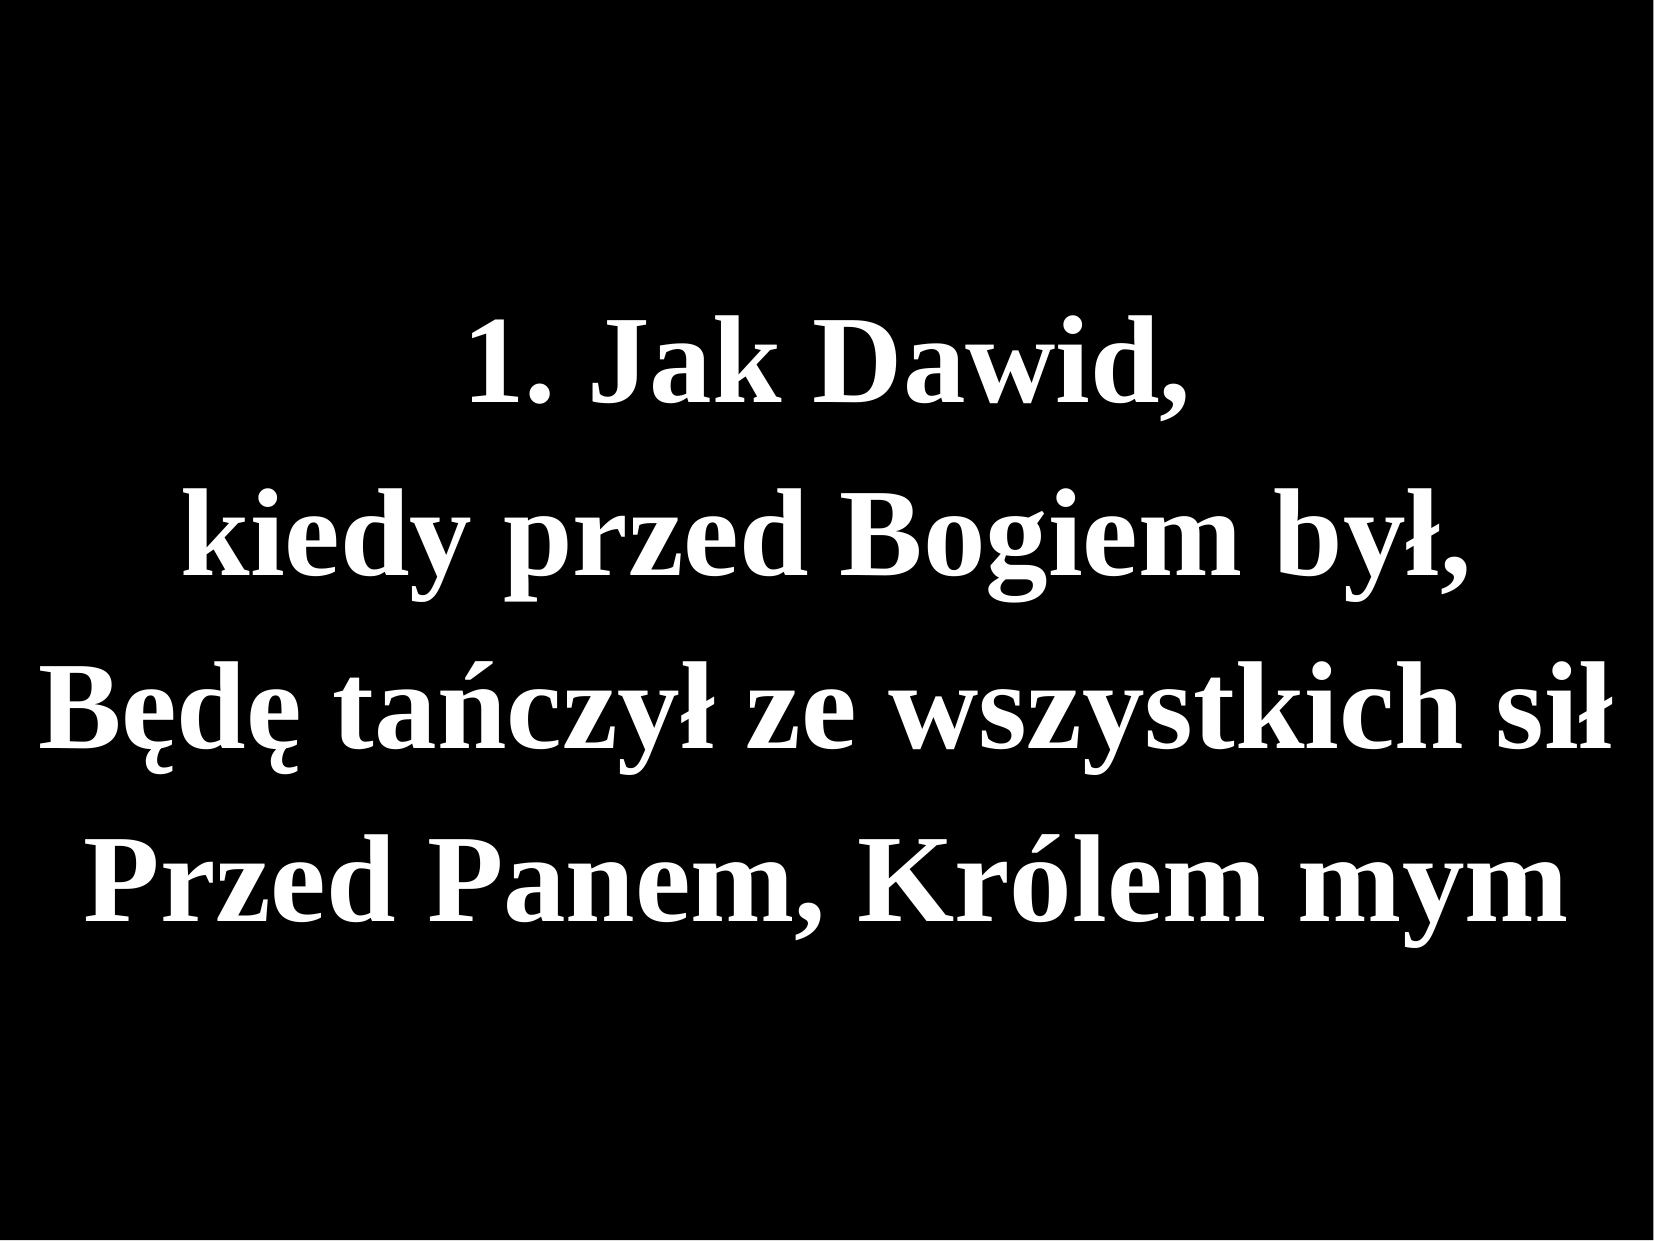

# 1. Jak Dawid, ppp kiedy przed Bogiem był, ppp Będę tańczył ze wszystkich sił ppp Przed Panem, Królem mym